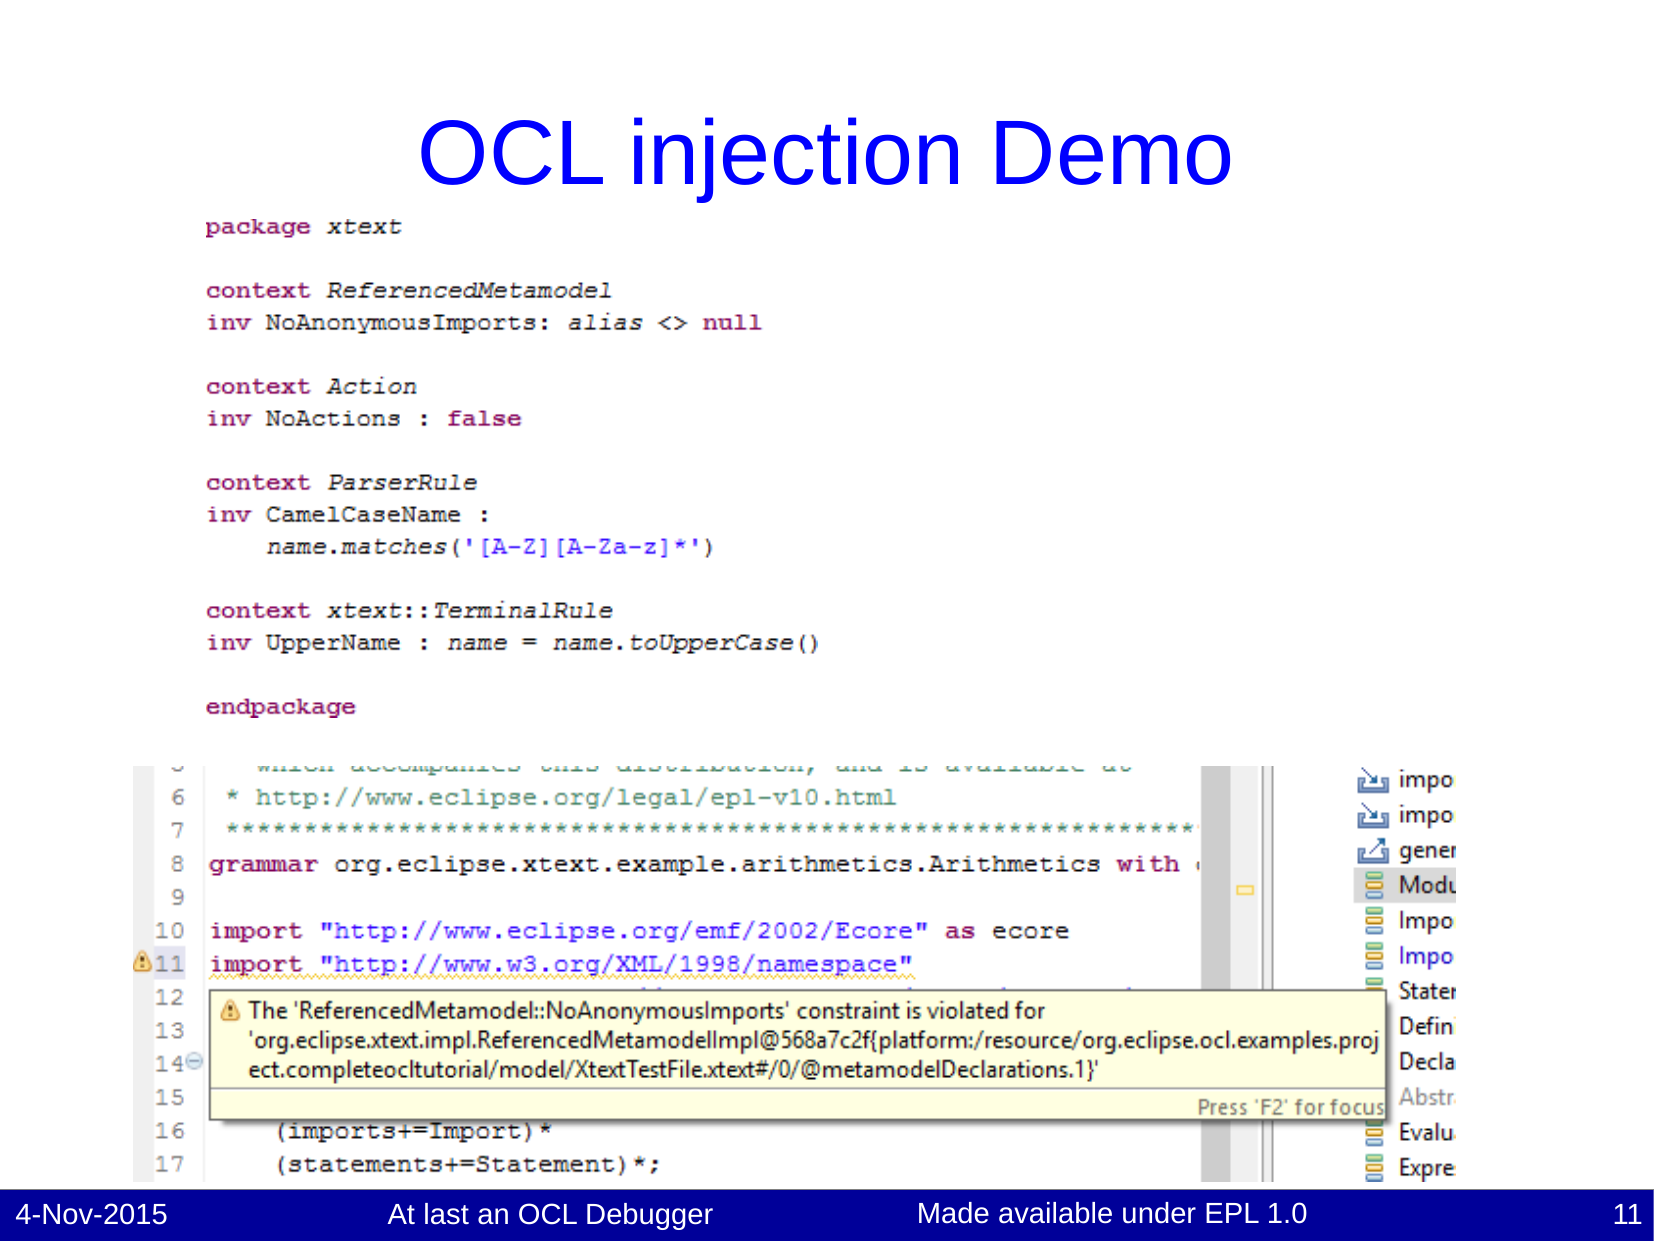

# OCL injection Demo
4-Nov-2015
At last an OCL Debugger
11